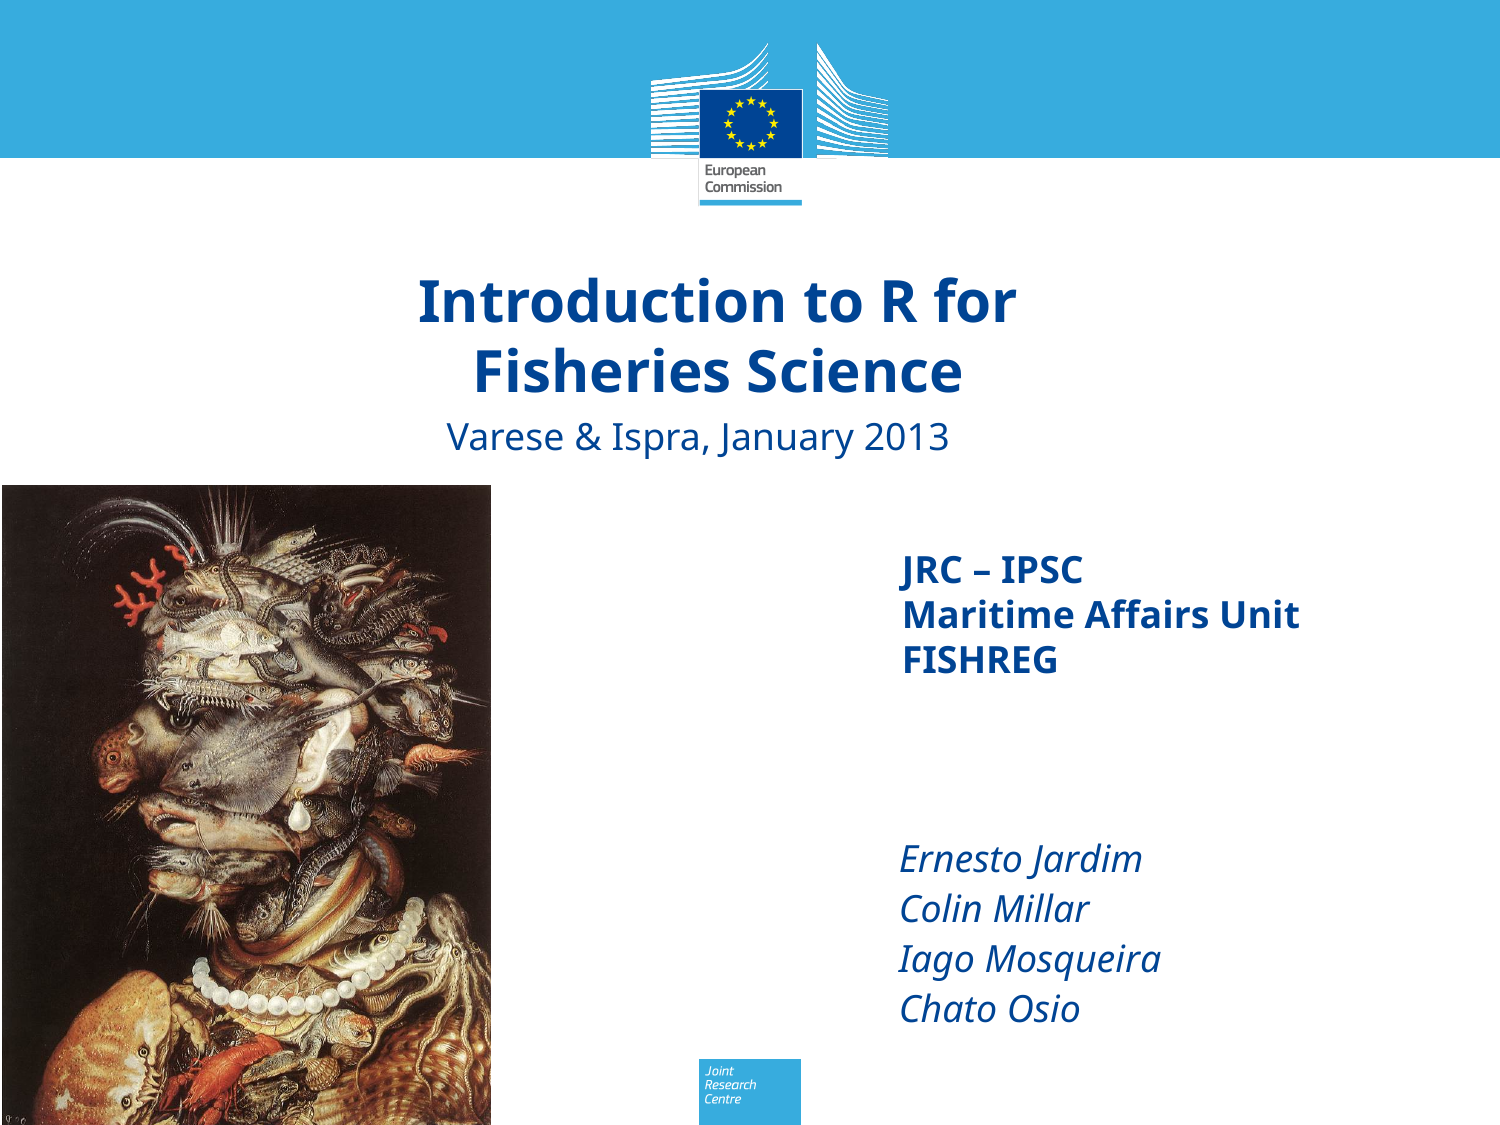

# Introduction to R for Fisheries Science
Varese & Ispra, January 2013